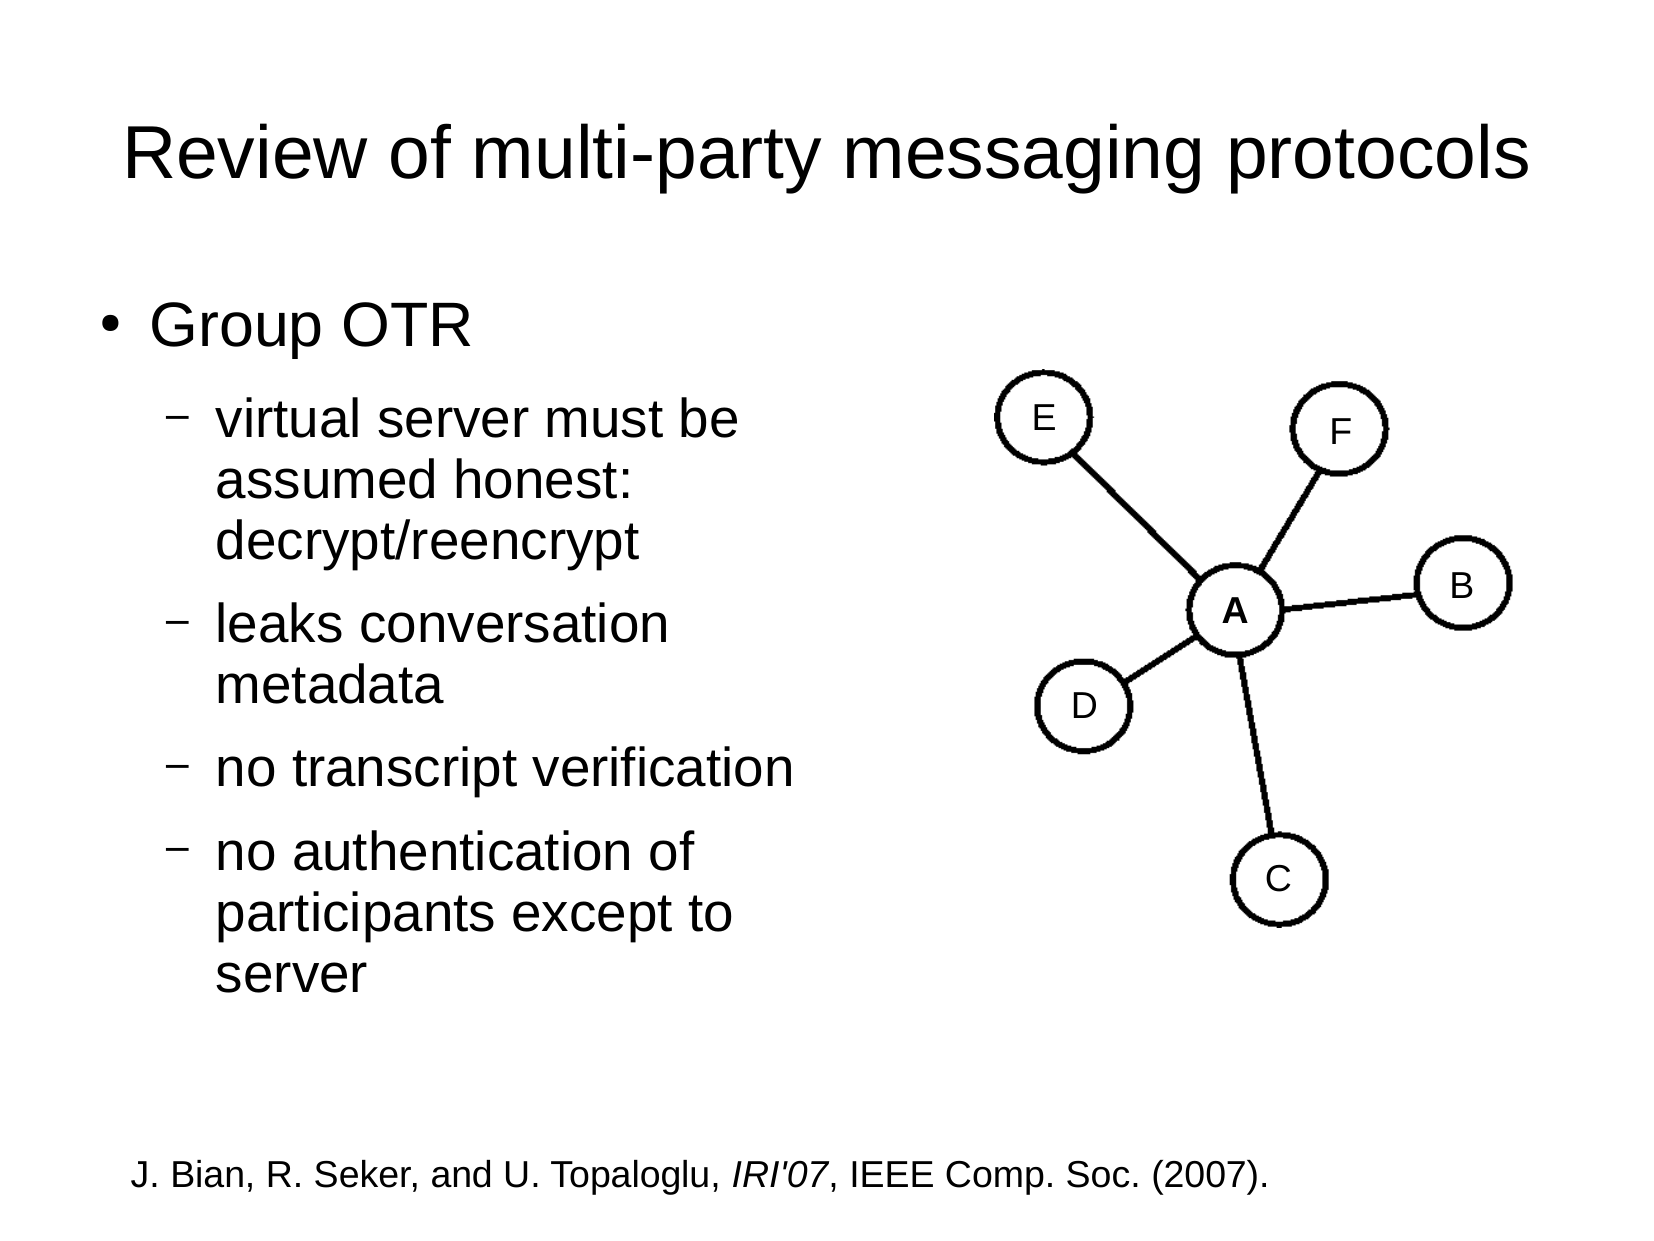

# Review of multi-party messaging protocols
Group OTR
virtual server must be assumed honest: decrypt/reencrypt
leaks conversation metadata
no transcript verification
no authentication of participants except to server
E
F
B
A
D
C
J. Bian, R. Seker, and U. Topaloglu, IRI'07, IEEE Comp. Soc. (2007).